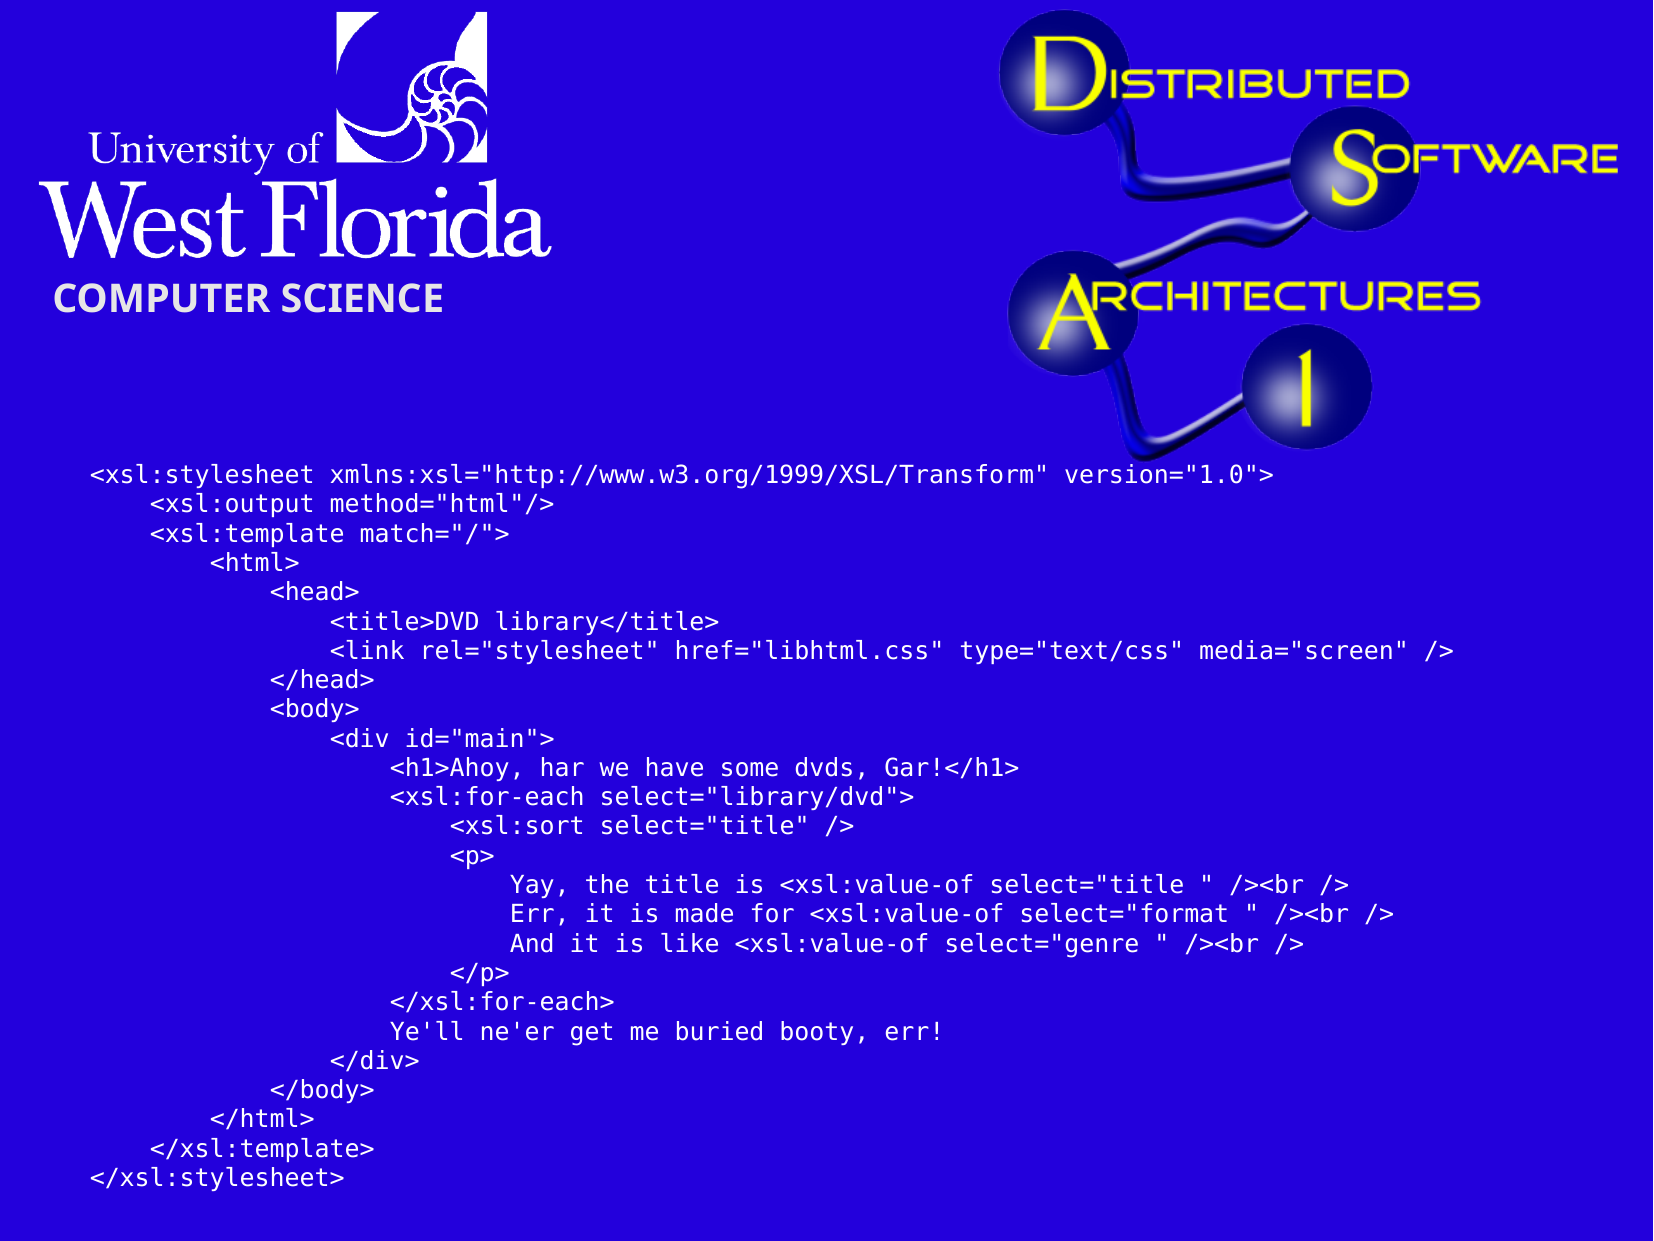

COMPUTER SCIENCE
<xsl:stylesheet xmlns:xsl="http://www.w3.org/1999/XSL/Transform" version="1.0">
 <xsl:output method="html"/>
 <xsl:template match="/">
 <html>
 <head>
 <title>DVD library</title>
 <link rel="stylesheet" href="libhtml.css" type="text/css" media="screen" />
 </head>
 <body>
 <div id="main">
 <h1>Ahoy, har we have some dvds, Gar!</h1>
 <xsl:for-each select="library/dvd">
 <xsl:sort select="title" />
 <p>
 Yay, the title is <xsl:value-of select="title " /><br />
 Err, it is made for <xsl:value-of select="format " /><br />
 And it is like <xsl:value-of select="genre " /><br />
 </p>
 </xsl:for-each>
			 Ye'll ne'er get me buried booty, err!
 </div>
 </body>
 </html>
 </xsl:template>
</xsl:stylesheet>